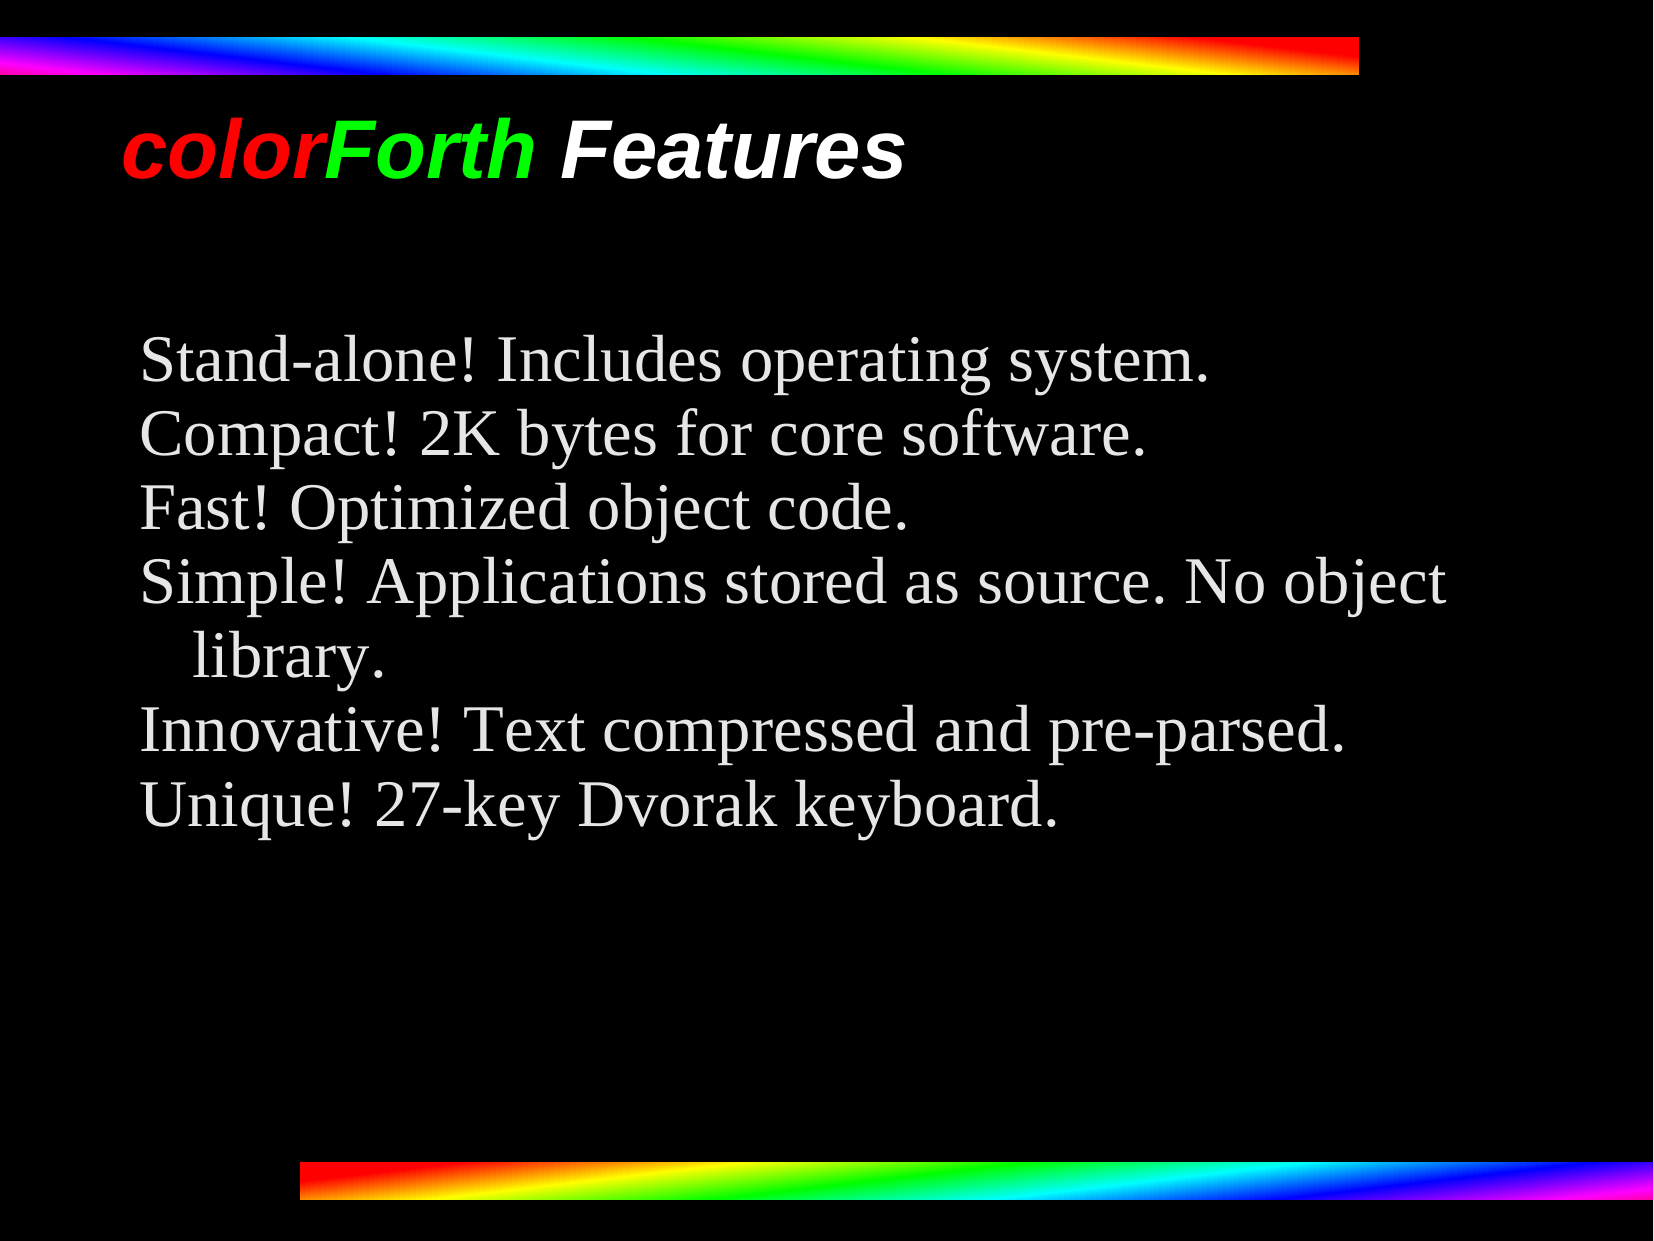

# colorForth Features
Stand-alone! Includes operating system.
Compact! 2K bytes for core software.
Fast! Optimized object code.
Simple! Applications stored as source. No object library.
Innovative! Text compressed and pre-parsed.
Unique! 27-key Dvorak keyboard.